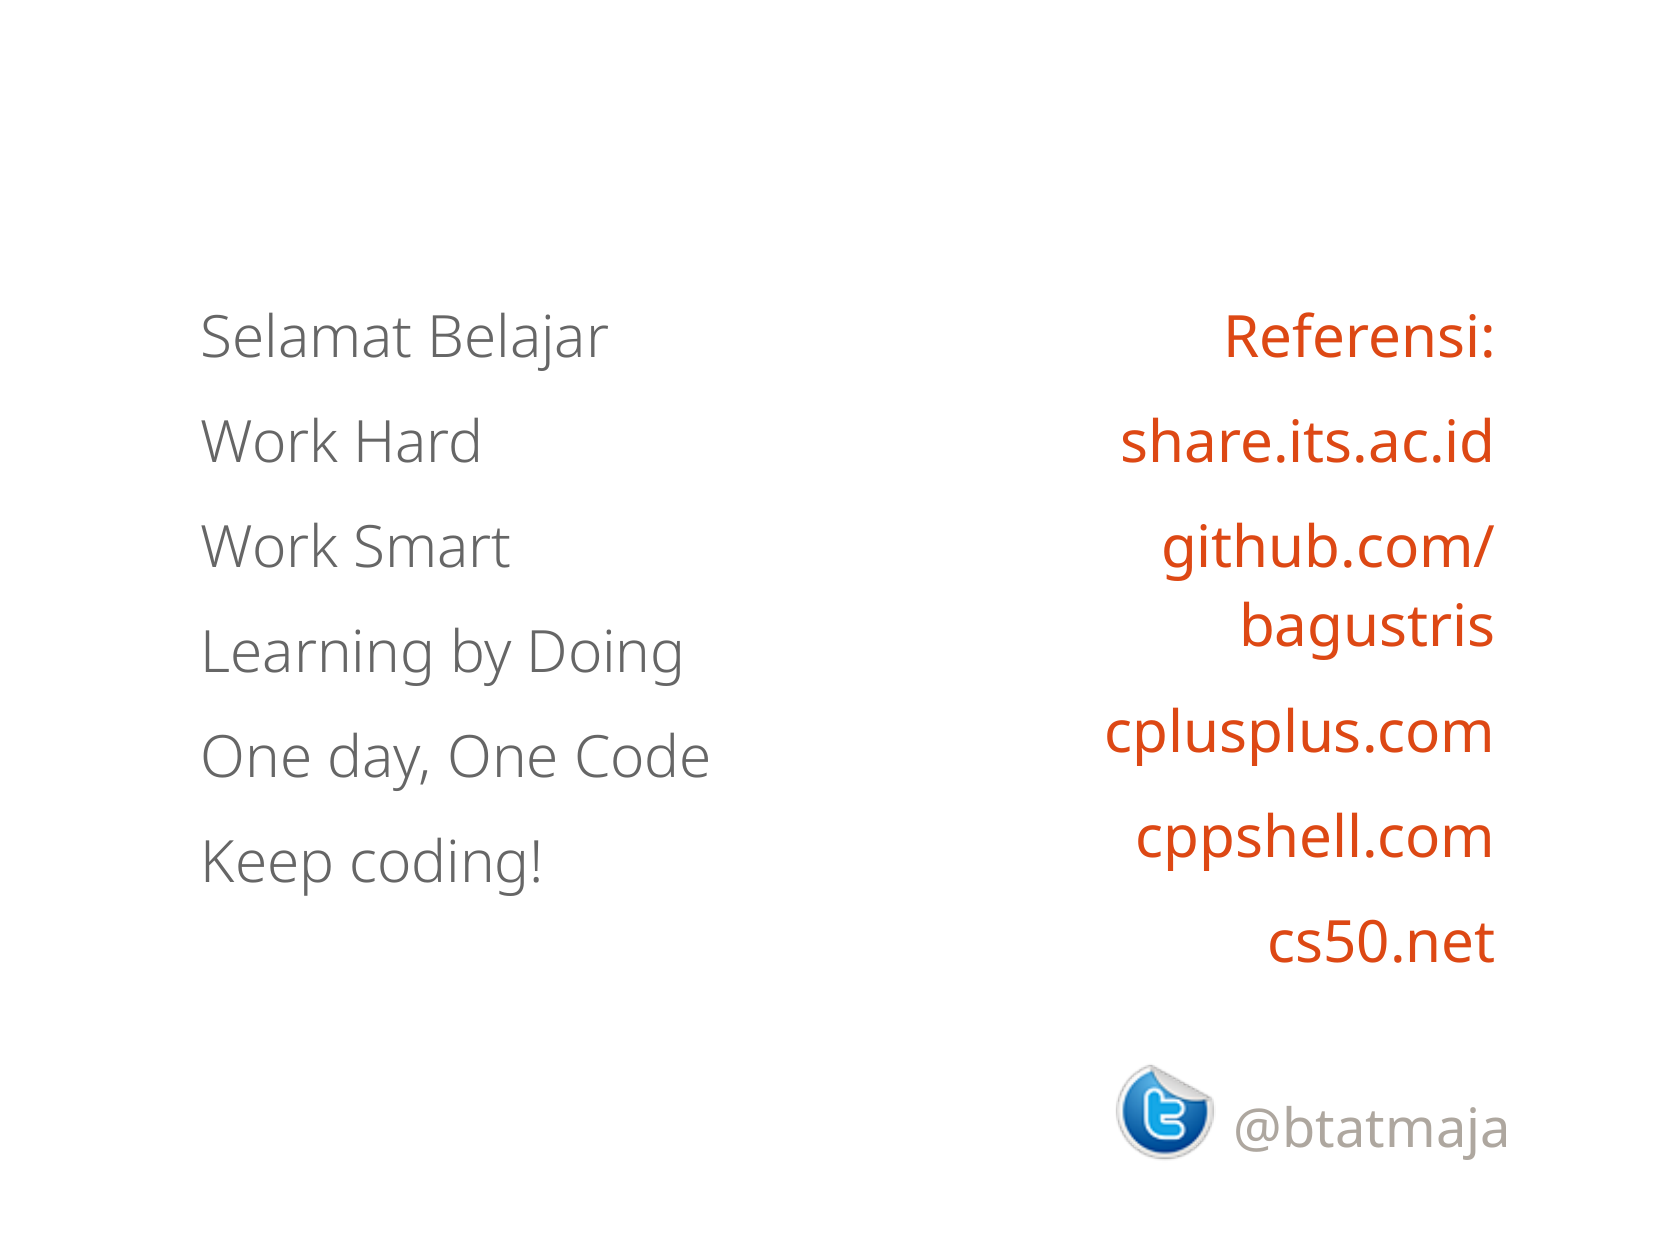

# Selamat Belajar
Work Hard
Work Smart
Learning by Doing
One day, One Code
Keep coding!
Referensi:
share.its.ac.id
github.com/bagustris
cplusplus.com
cppshell.com
cs50.net
@btatmaja